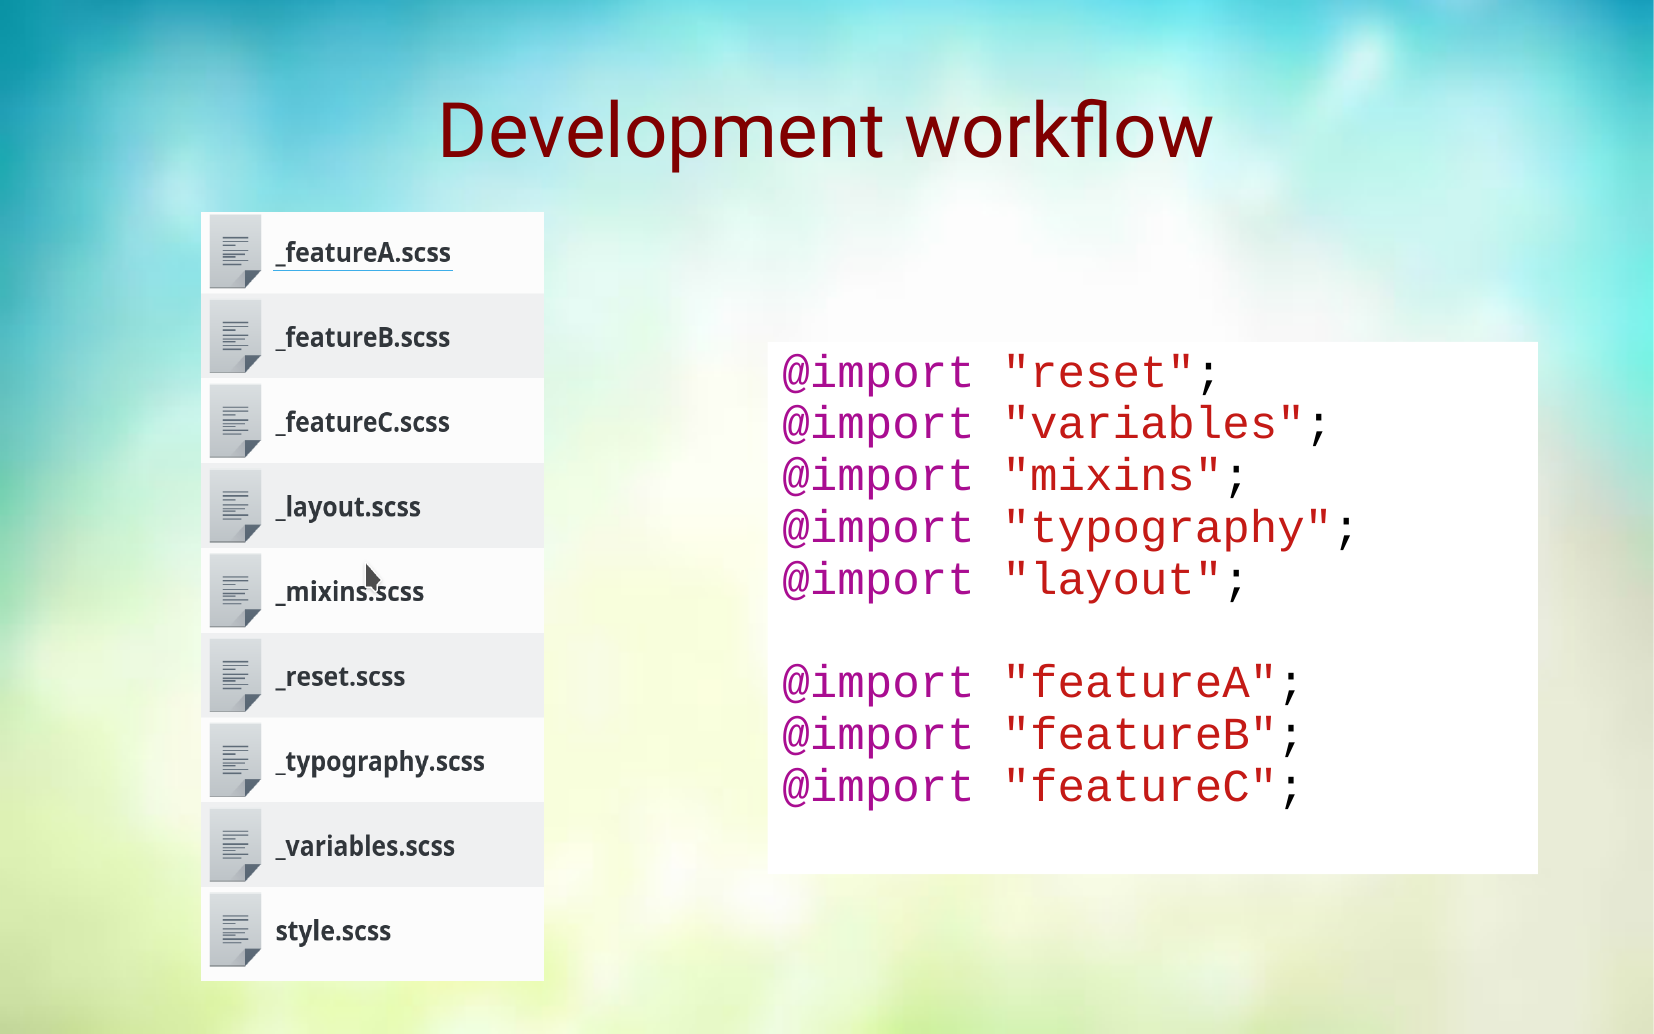

# Development workflow
@import "reset";
@import "variables";
@import "mixins";
@import "typography";
@import "layout";
@import "featureA";
@import "featureB";
@import "featureC";